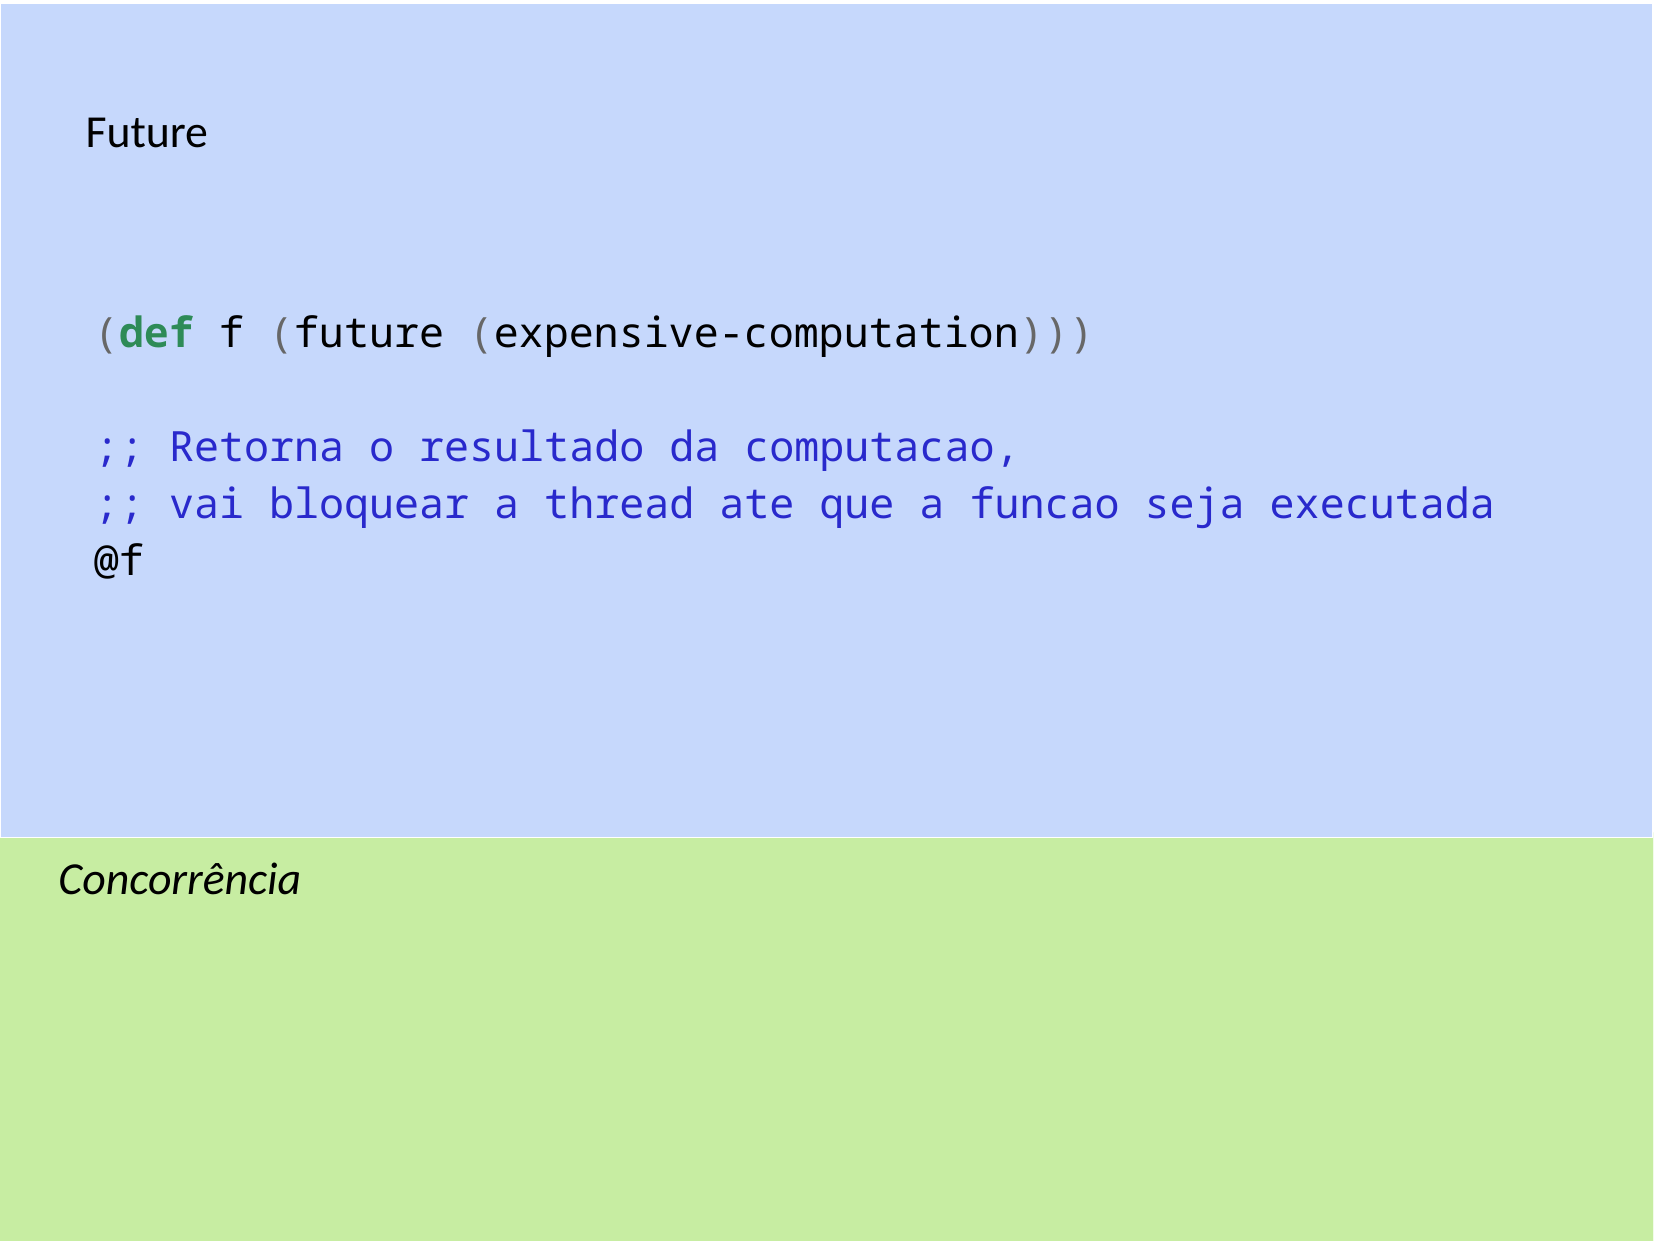

Future
(def f (future (expensive-computation)))
;; Retorna o resultado da computacao,
;; vai bloquear a thread ate que a funcao seja executada
@f
Concorrência